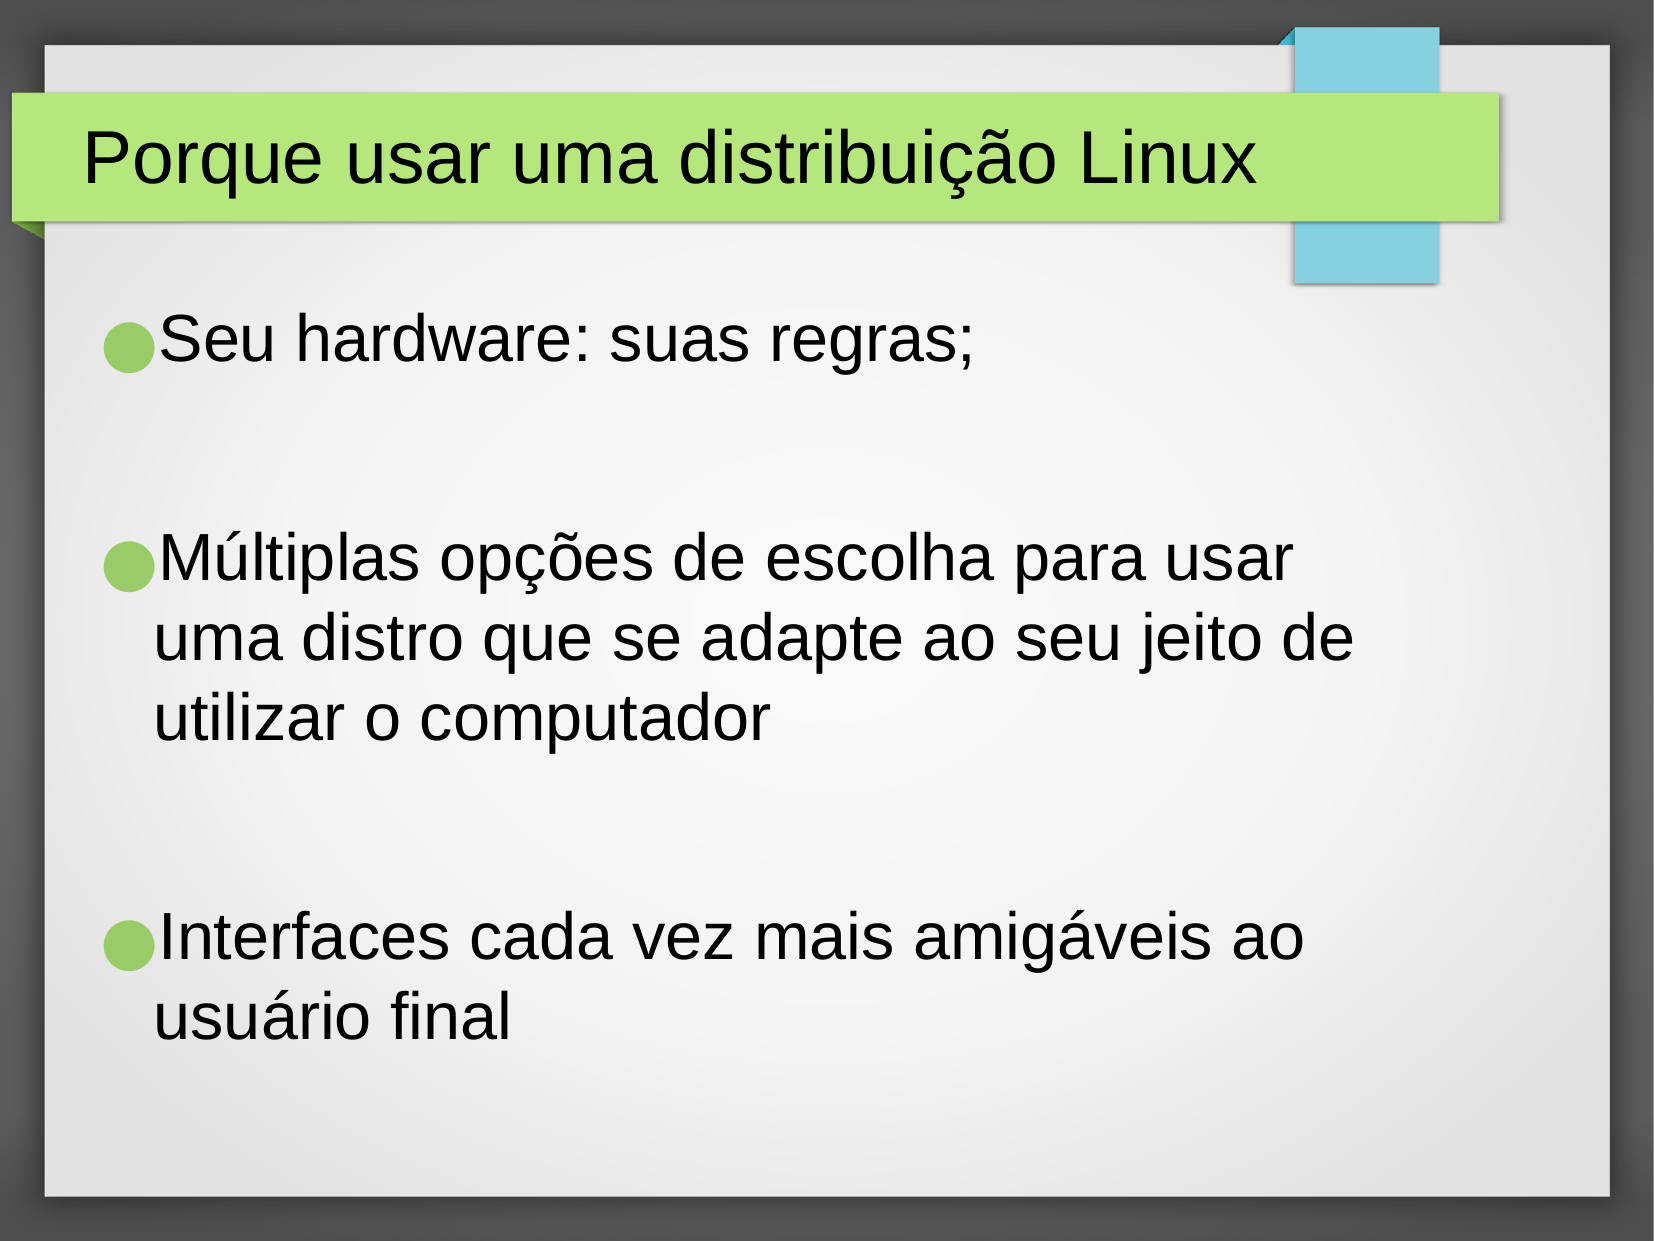

Porque usar uma distribuição Linux
Seu hardware: suas regras;
Múltiplas opções de escolha para usar uma distro que se adapte ao seu jeito de utilizar o computador
Interfaces cada vez mais amigáveis ao usuário final